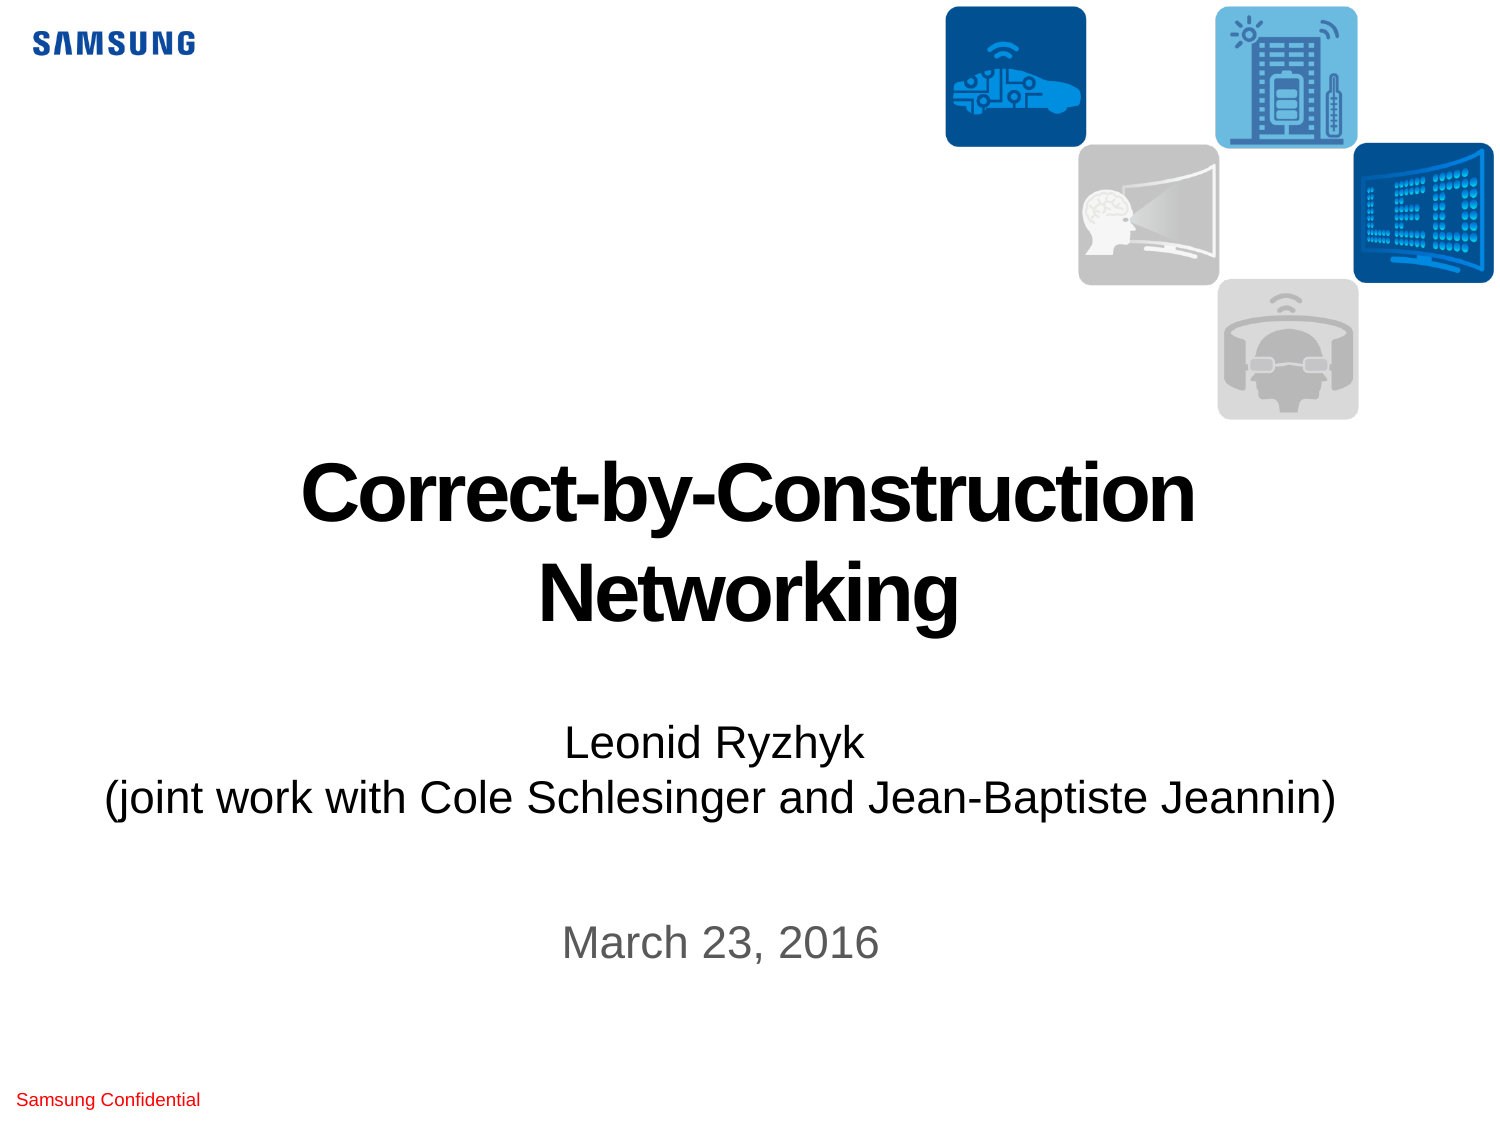

Correct-by-Construction
Networking
Leonid Ryzhyk
(joint work with Cole Schlesinger and Jean-Baptiste Jeannin)
# March 23, 2016